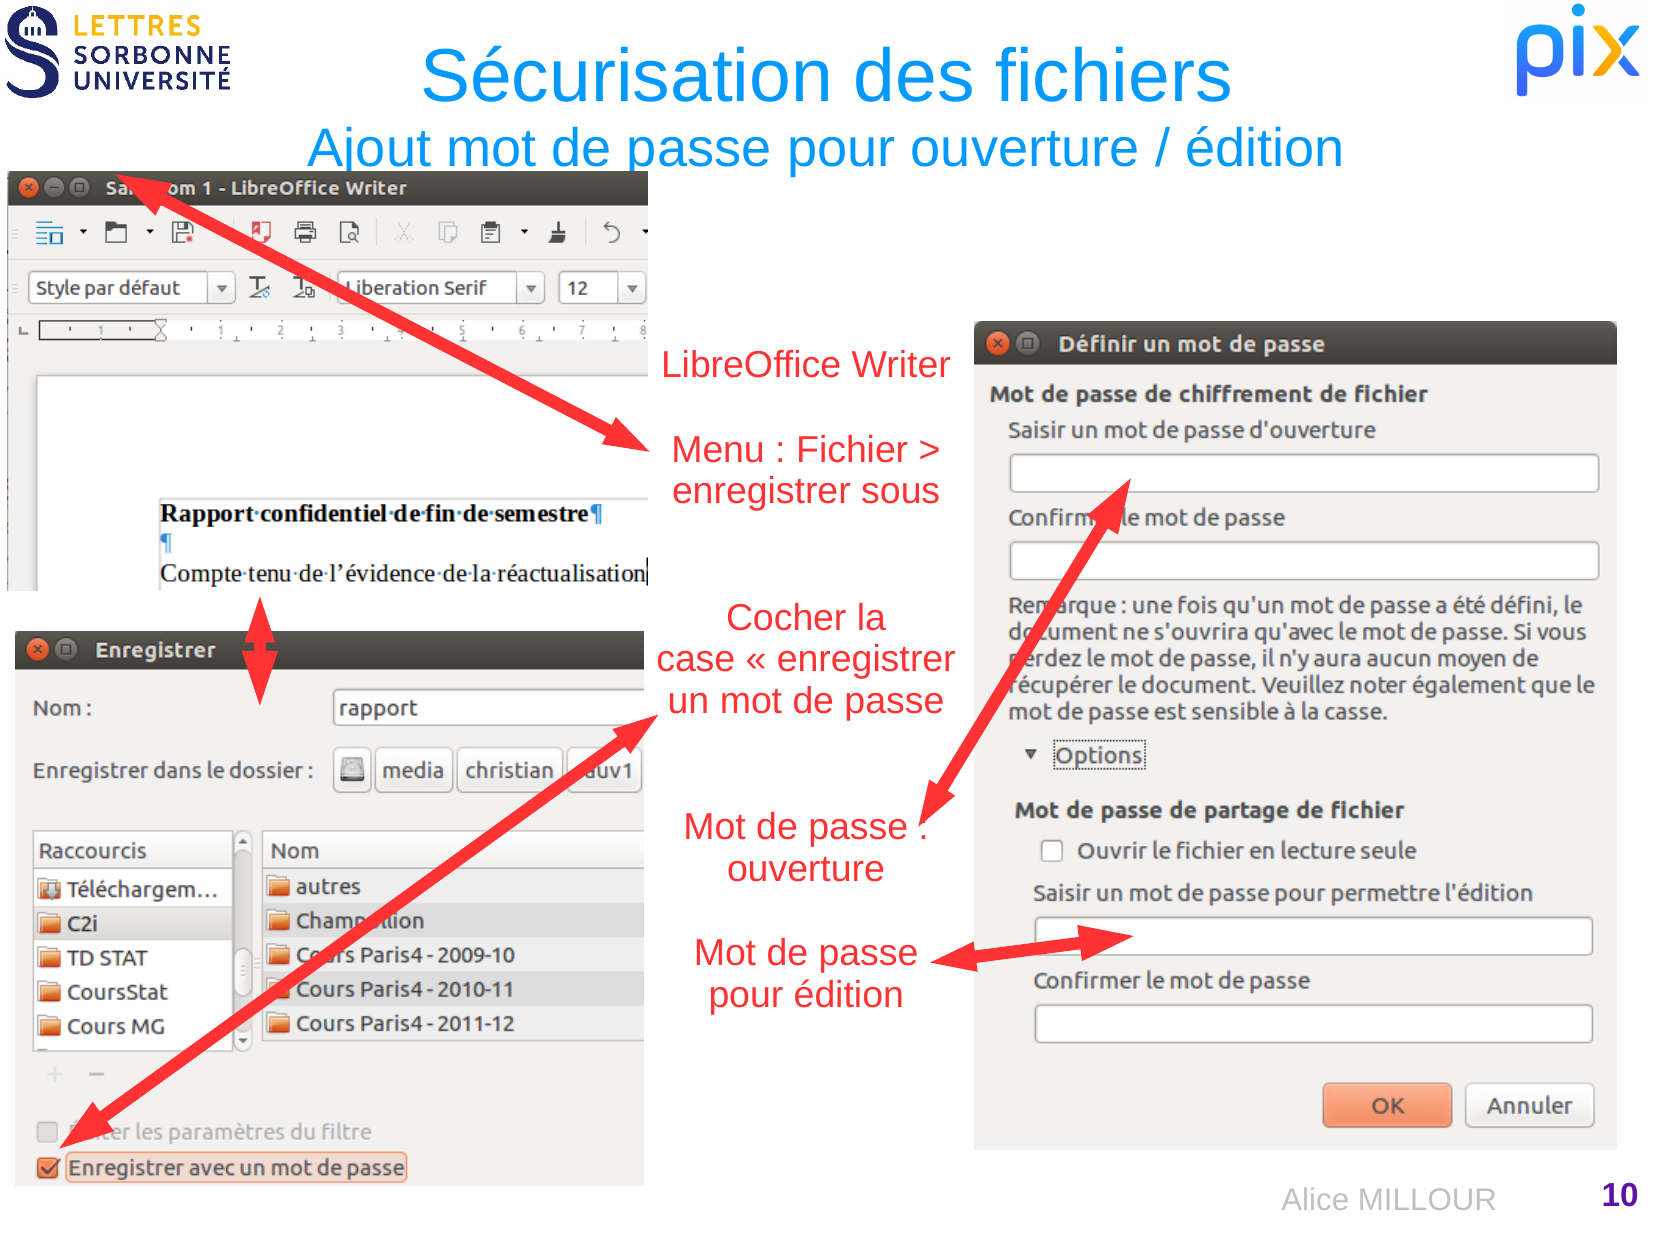

# Sécurisation des fichiers Ajout mot de passe pour ouverture / édition
LibreOffice Writer
Menu : Fichier > enregistrer sous
Cocher la case « enregistrer un mot de passe
Mot de passe : ouverture
Mot de passe pour édition